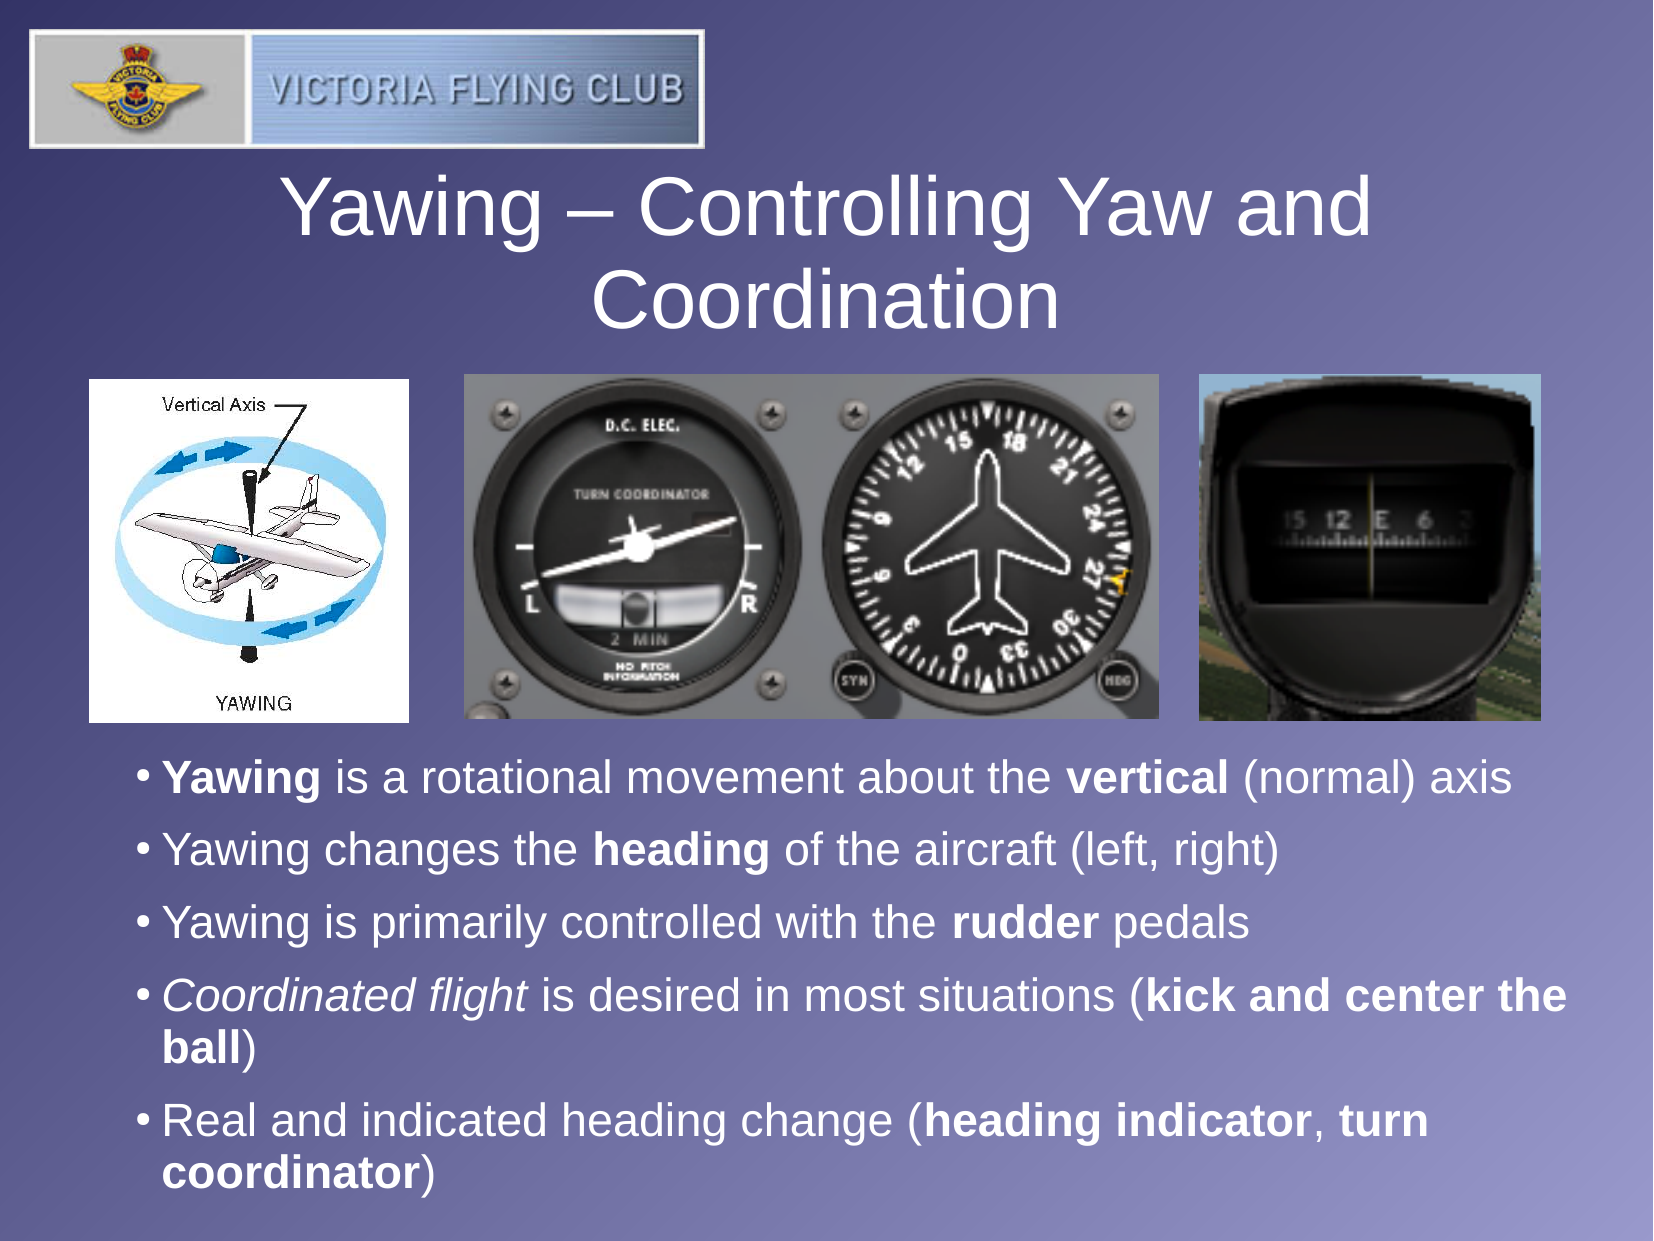

# Yawing – Controlling Yaw and Coordination
Yawing is a rotational movement about the vertical (normal) axis
Yawing changes the heading of the aircraft (left, right)
Yawing is primarily controlled with the rudder pedals
Coordinated flight is desired in most situations (kick and center the ball)
Real and indicated heading change (heading indicator, turn coordinator)